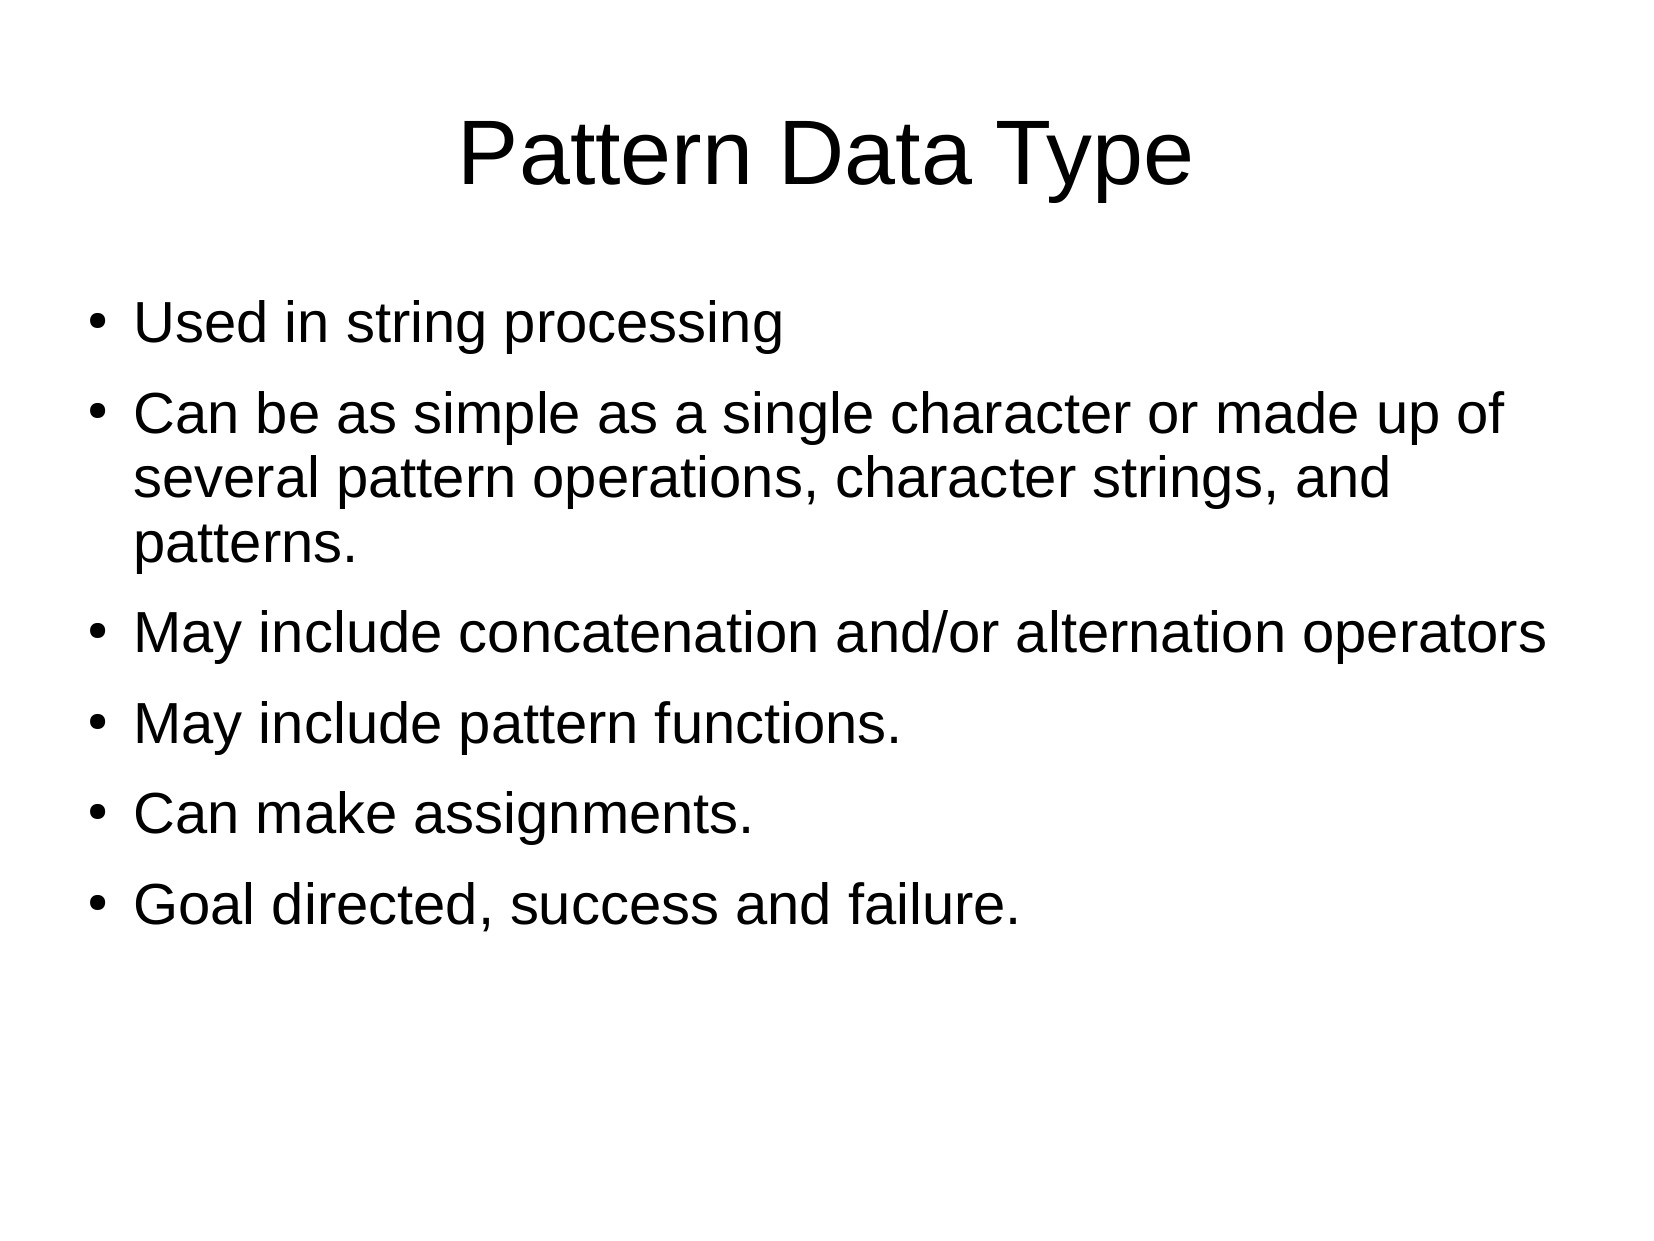

# Pattern Data Type
Used in string processing
Can be as simple as a single character or made up of several pattern operations, character strings, and patterns.
May include concatenation and/or alternation operators
May include pattern functions.
Can make assignments.
Goal directed, success and failure.